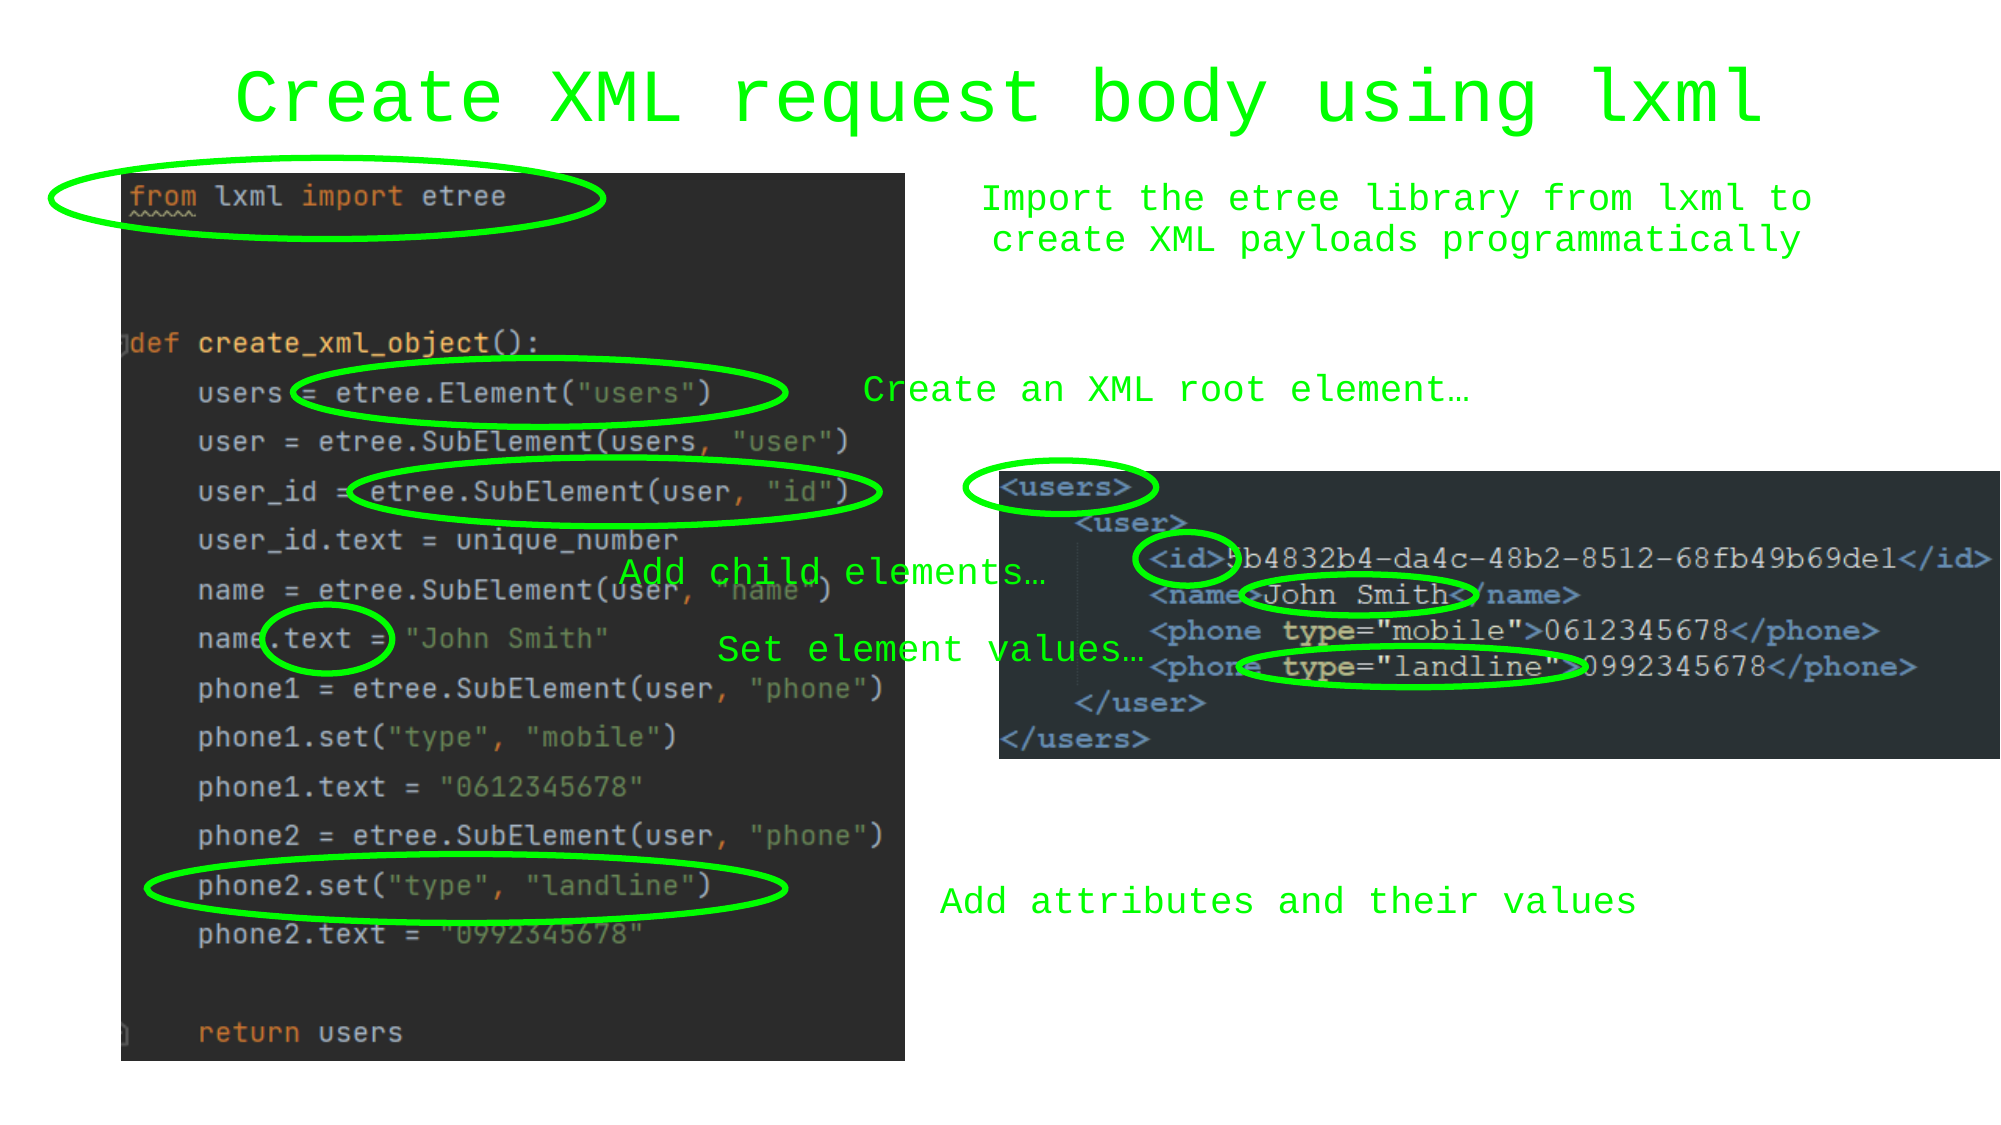

# Create XML request body using lxml
Import the etree library from lxml to create XML payloads programmatically
Create an XML root element…
Add child elements…
Set element values…
Add attributes and their values